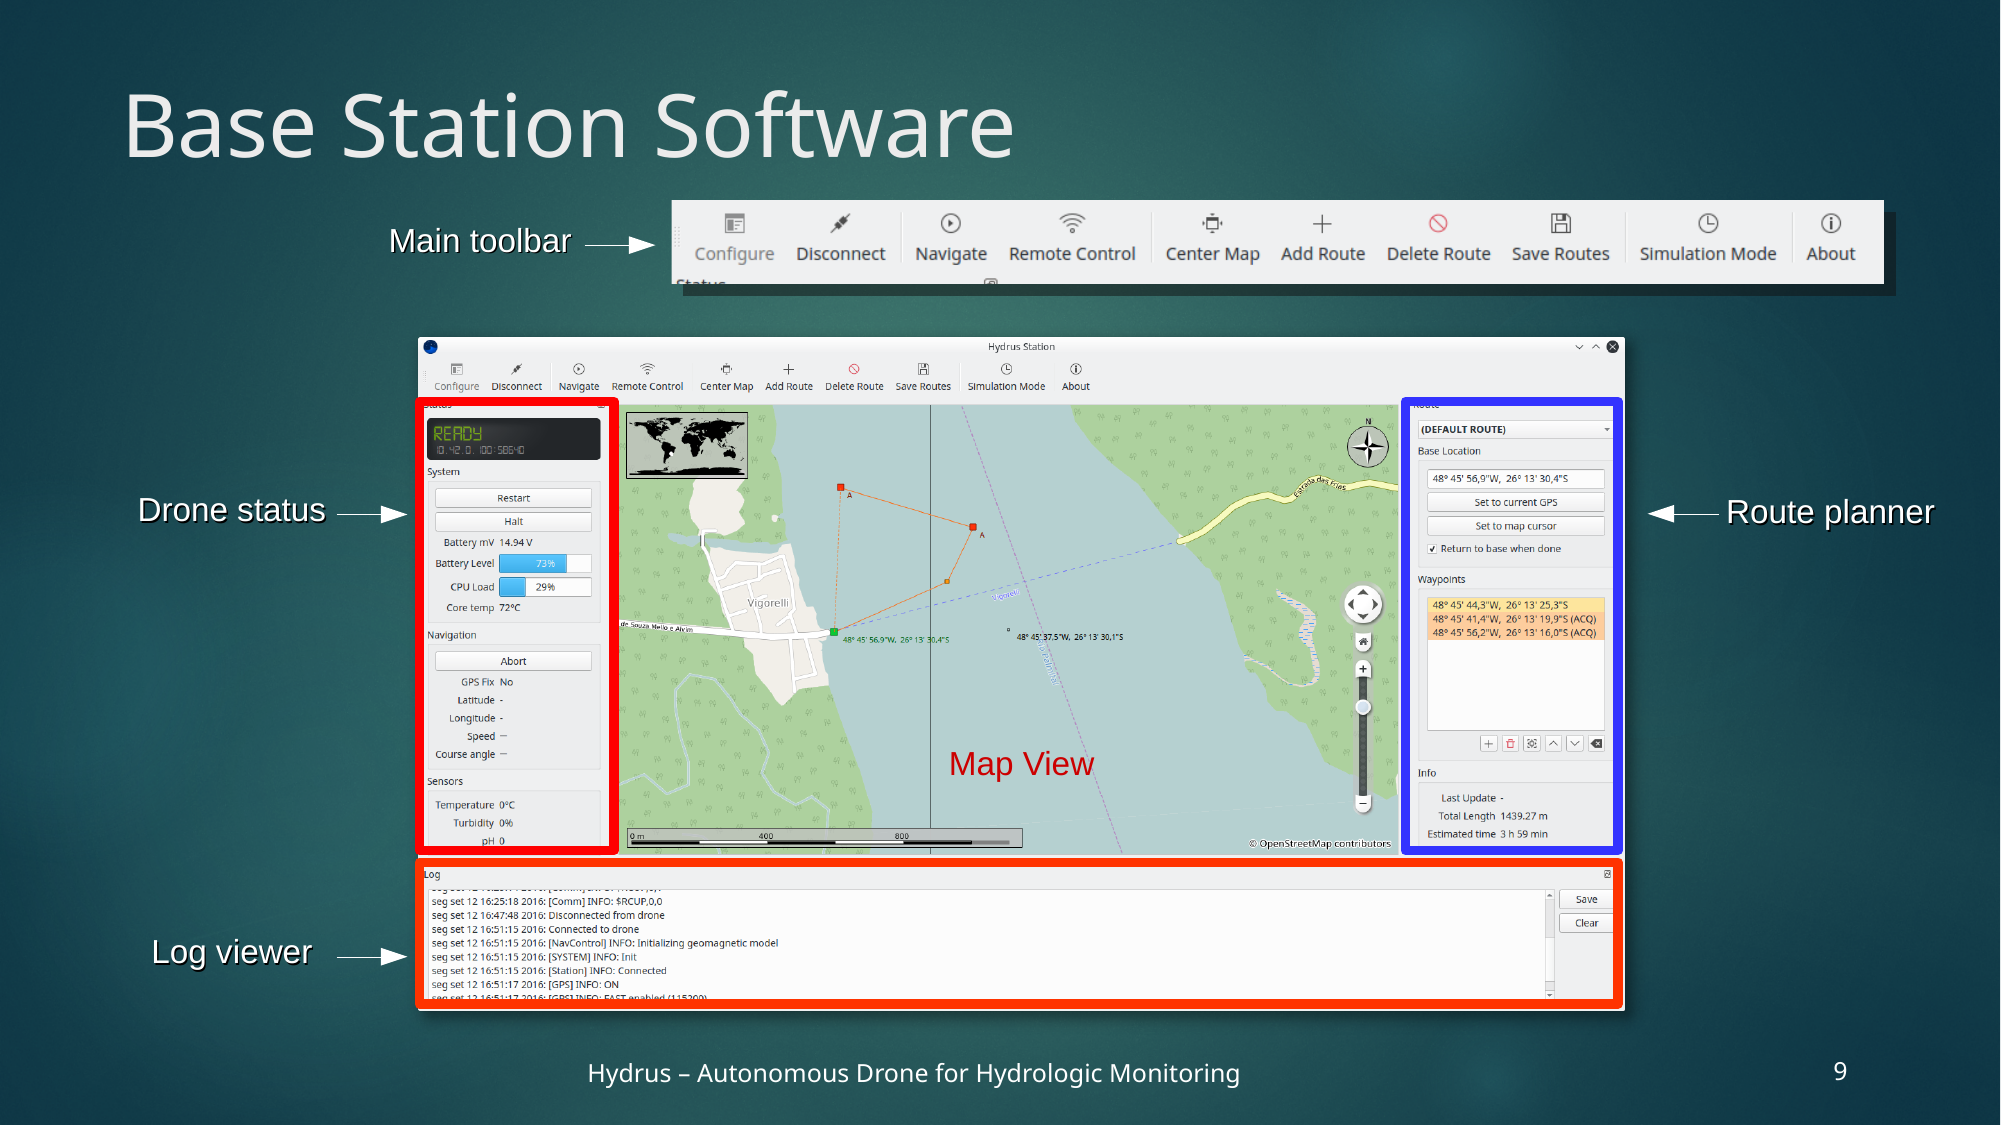

# Base Station Software
Main toolbar
Drone status
Route planner
Map View
Log viewer
Hydrus – Autonomous Drone for Hydrologic Monitoring